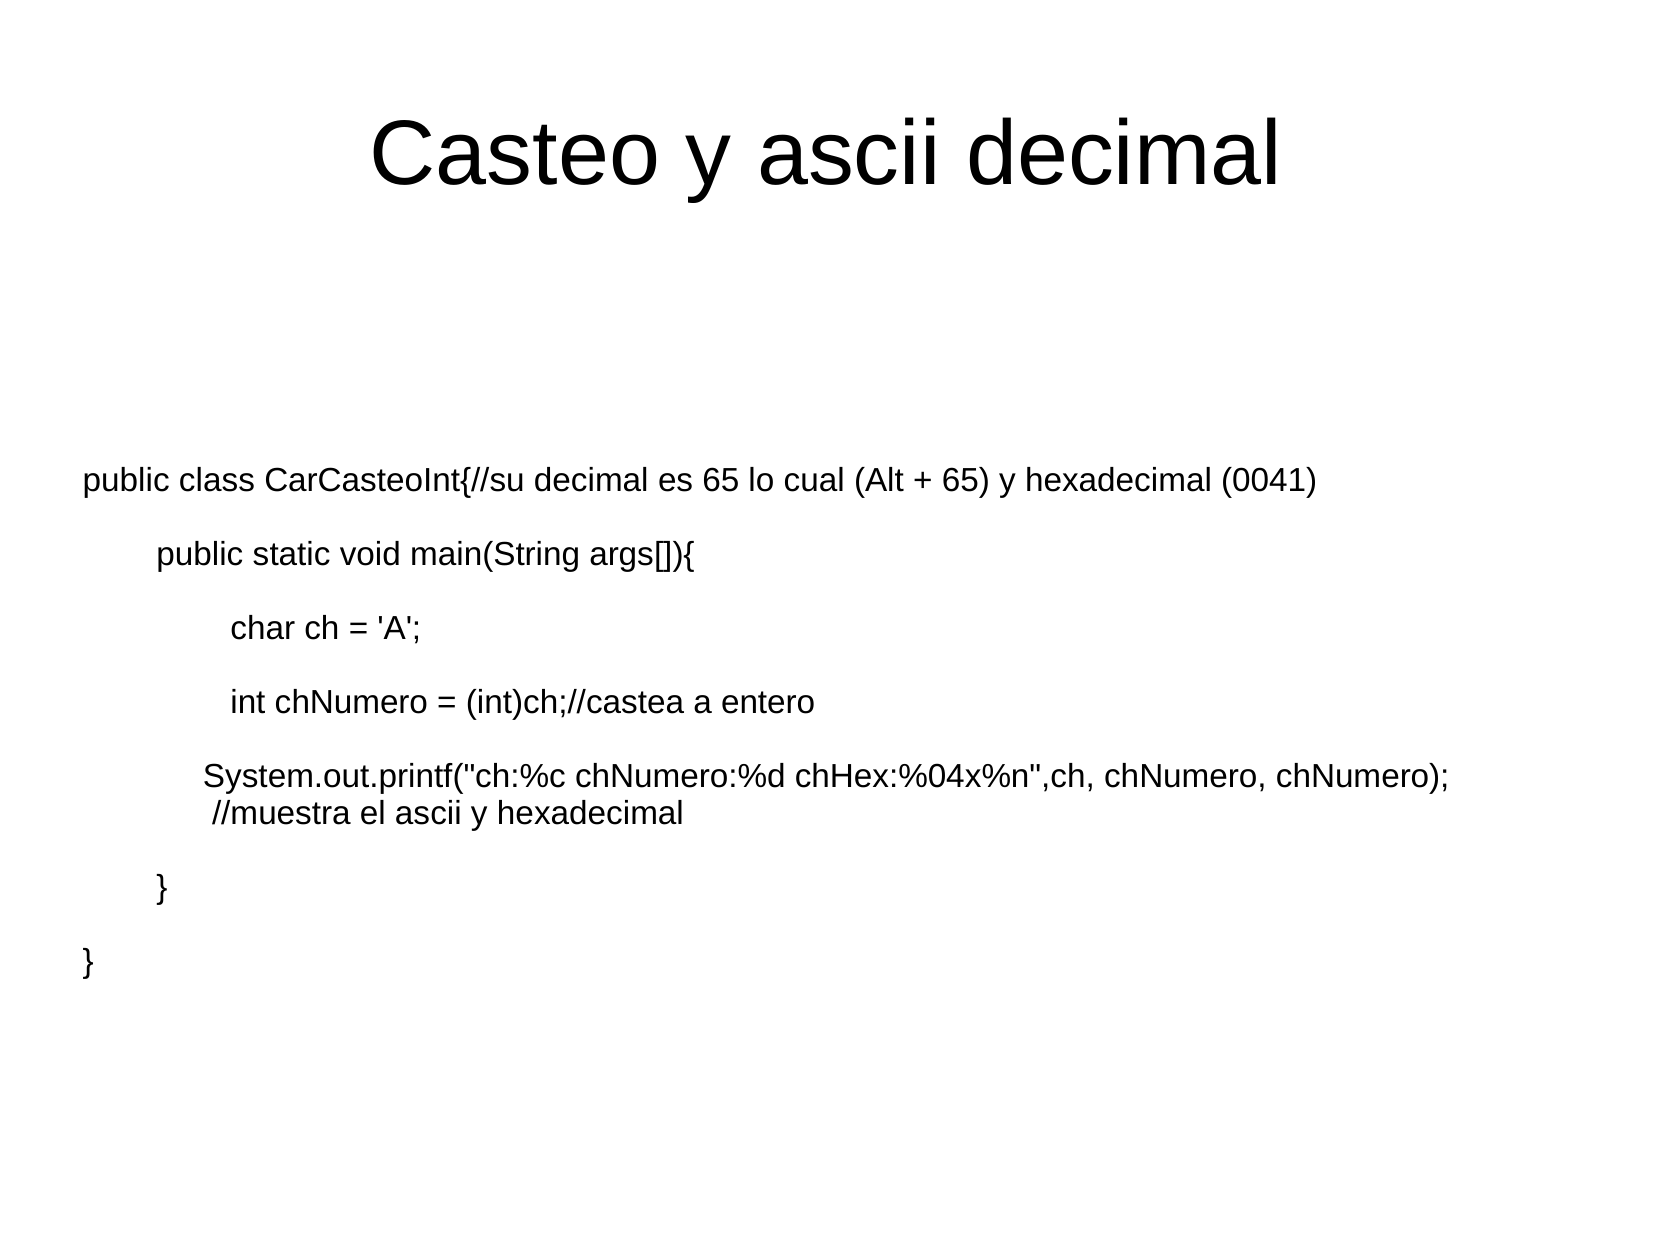

# Casteo y ascii decimal
public class CarCasteoInt{//su decimal es 65 lo cual (Alt + 65) y hexadecimal (0041)
	public static void main(String args[]){
		char ch = 'A';
		int chNumero = (int)ch;//castea a entero
 System.out.printf("ch:%c chNumero:%d chHex:%04x%n",ch, chNumero, chNumero);
 //muestra el ascii y hexadecimal
	}
}